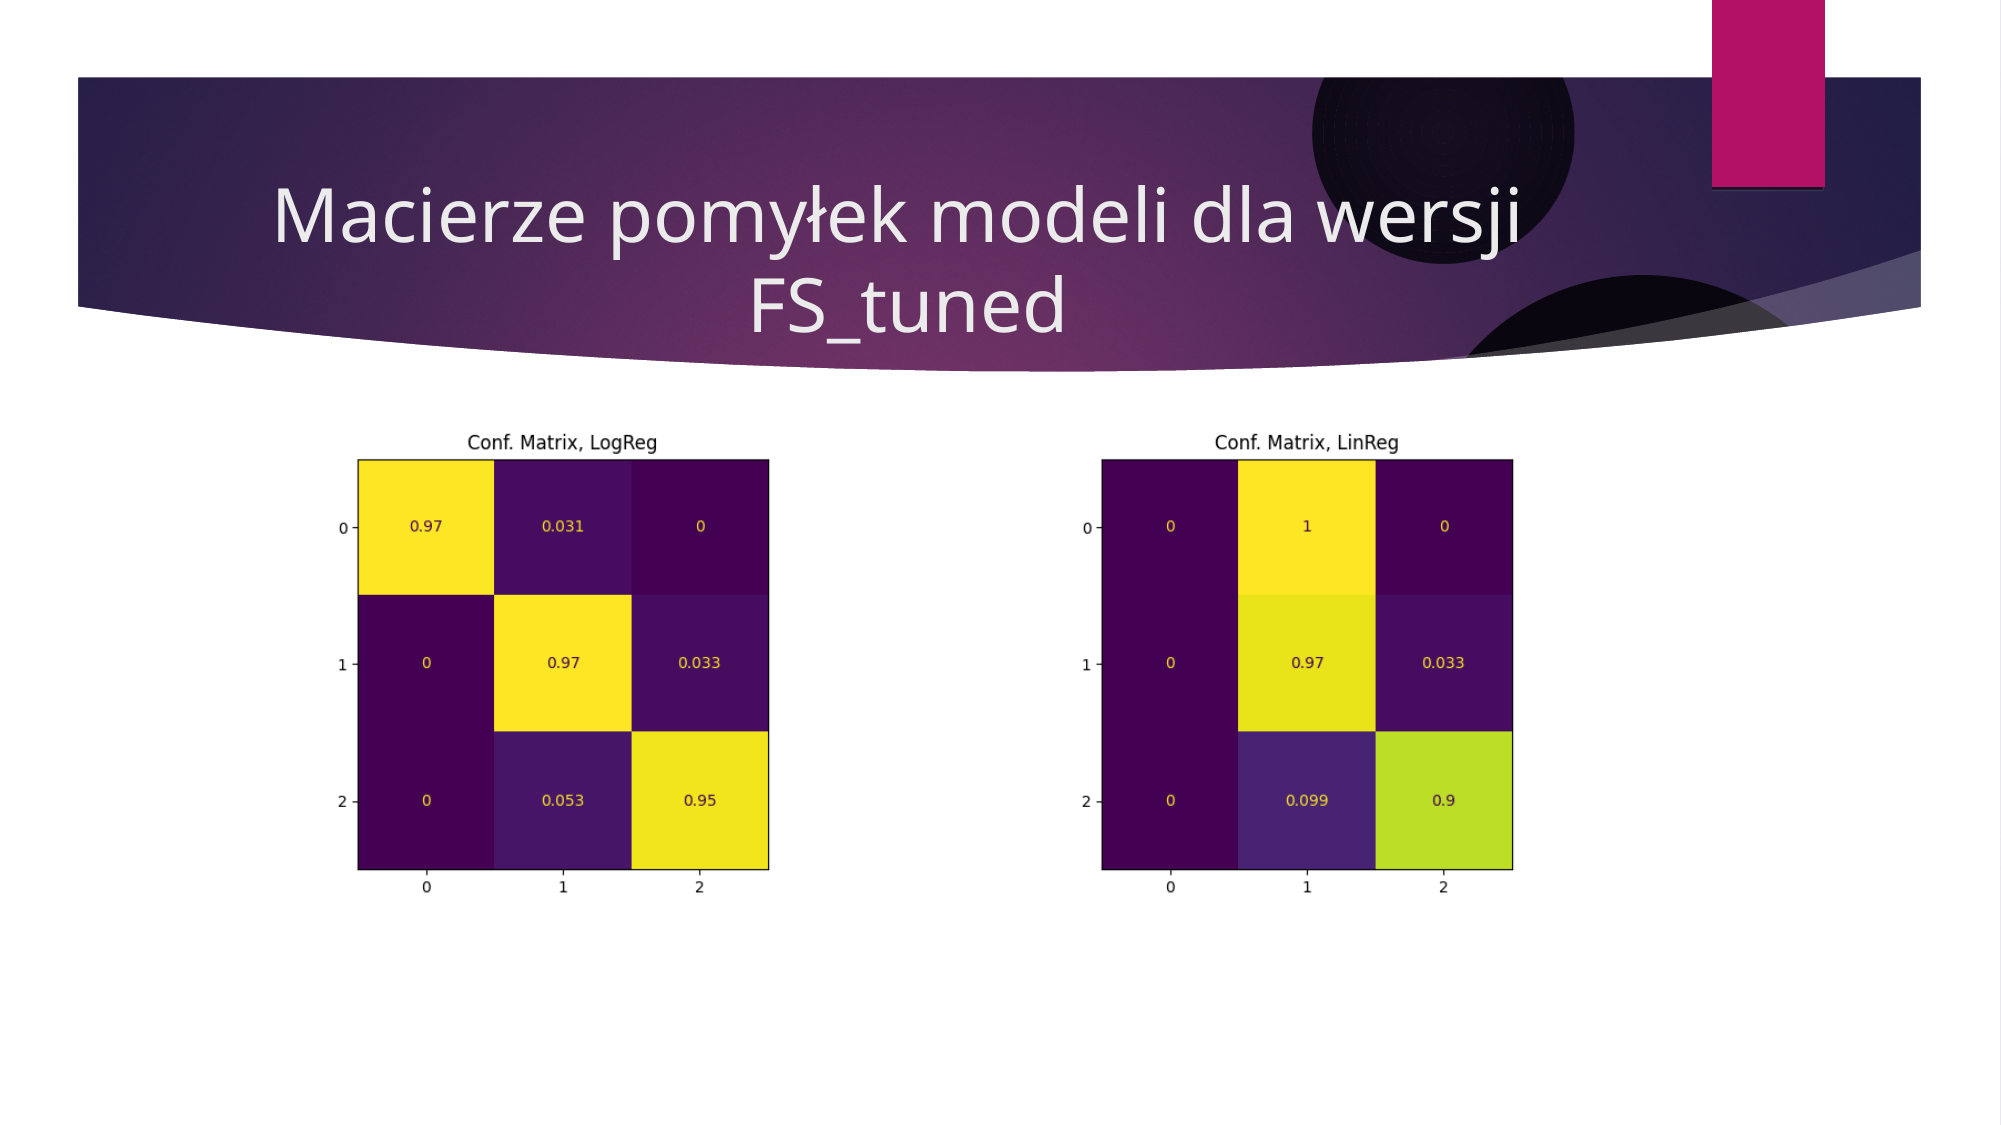

# Macierze pomyłek modeli dla wersji FS_tuned